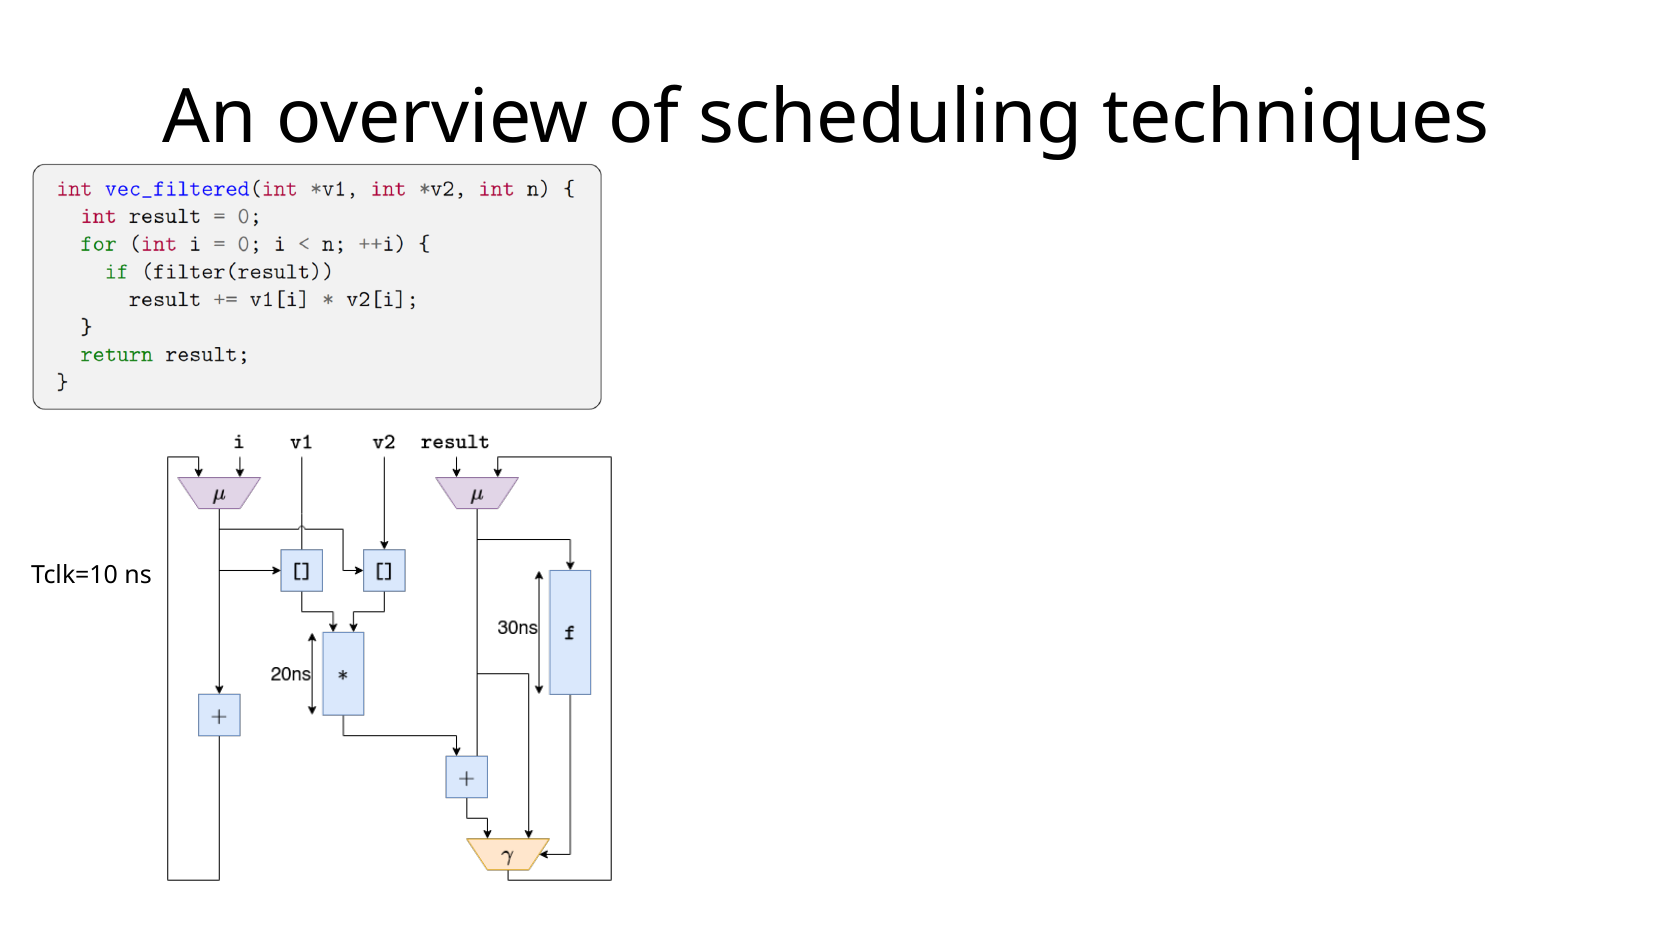

# An overview of scheduling techniques
Tclk=10 ns